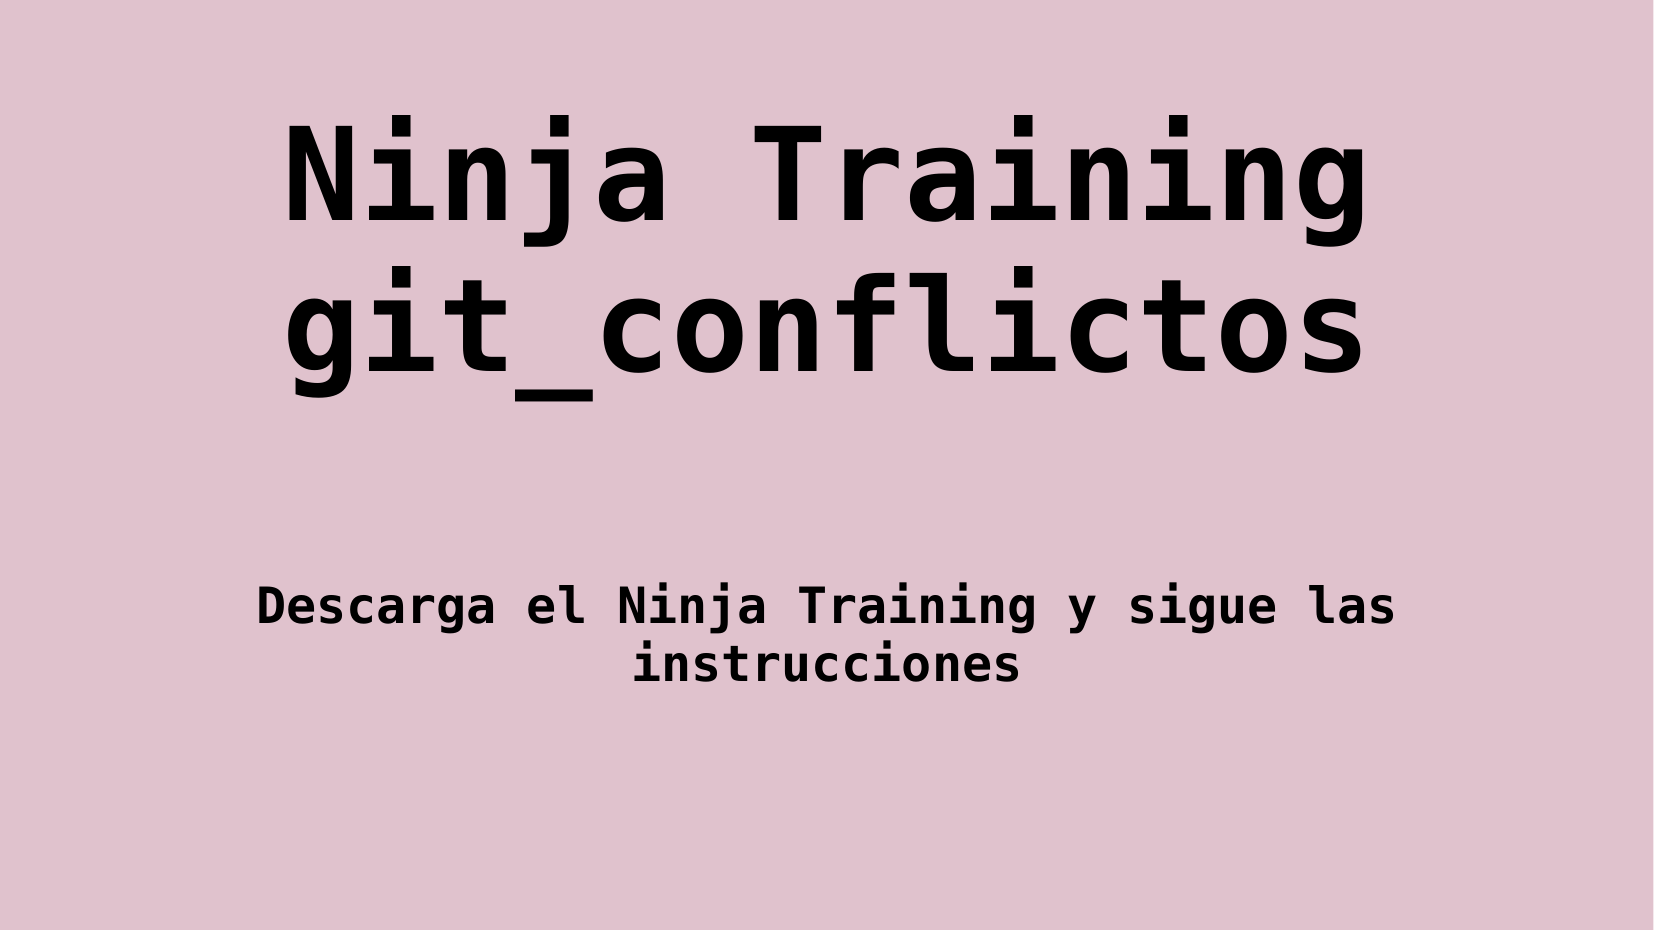

Ninja Training
git_conflictos
Descarga el Ninja Training y sigue las instrucciones